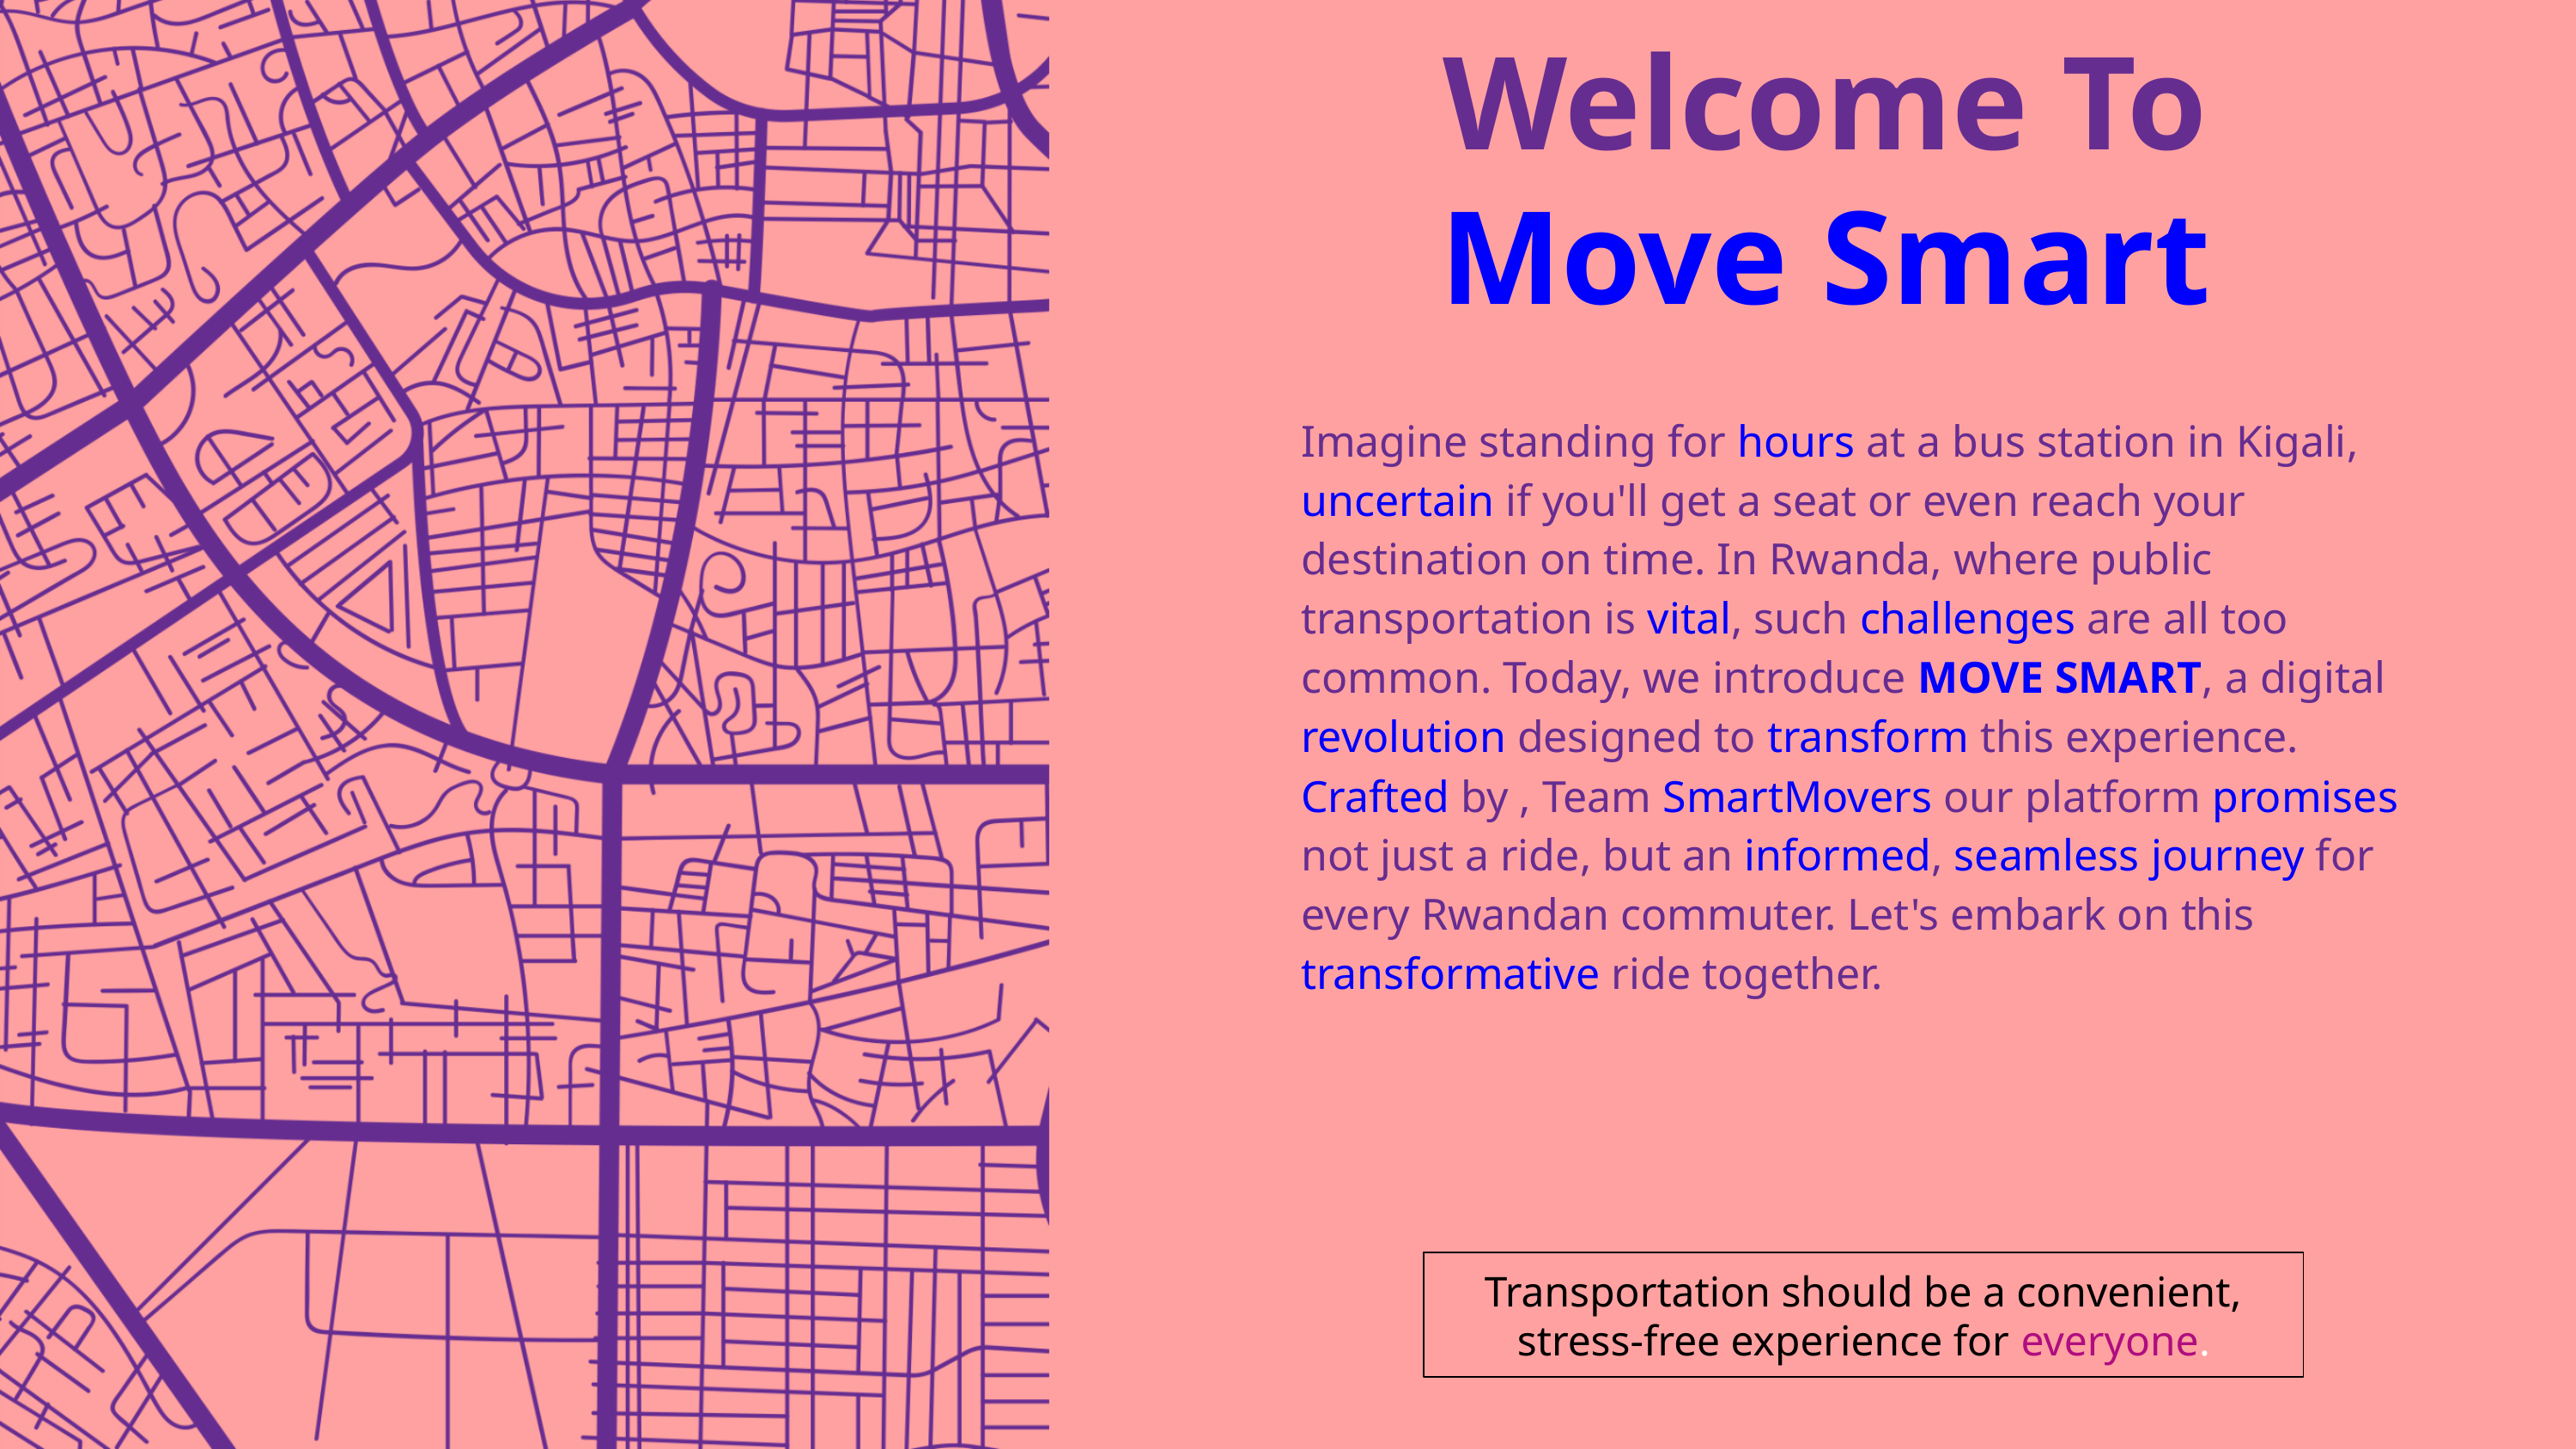

Welcome To
Move Smart
Imagine standing for hours at a bus station in Kigali, uncertain if you'll get a seat or even reach your destination on time. In Rwanda, where public transportation is vital, such challenges are all too common. Today, we introduce MOVE SMART, a digital revolution designed to transform this experience. Crafted by , Team SmartMovers our platform promises not just a ride, but an informed, seamless journey for every Rwandan commuter. Let's embark on this transformative ride together.
Transportation should be a convenient, stress-free experience for everyo﻿ne.